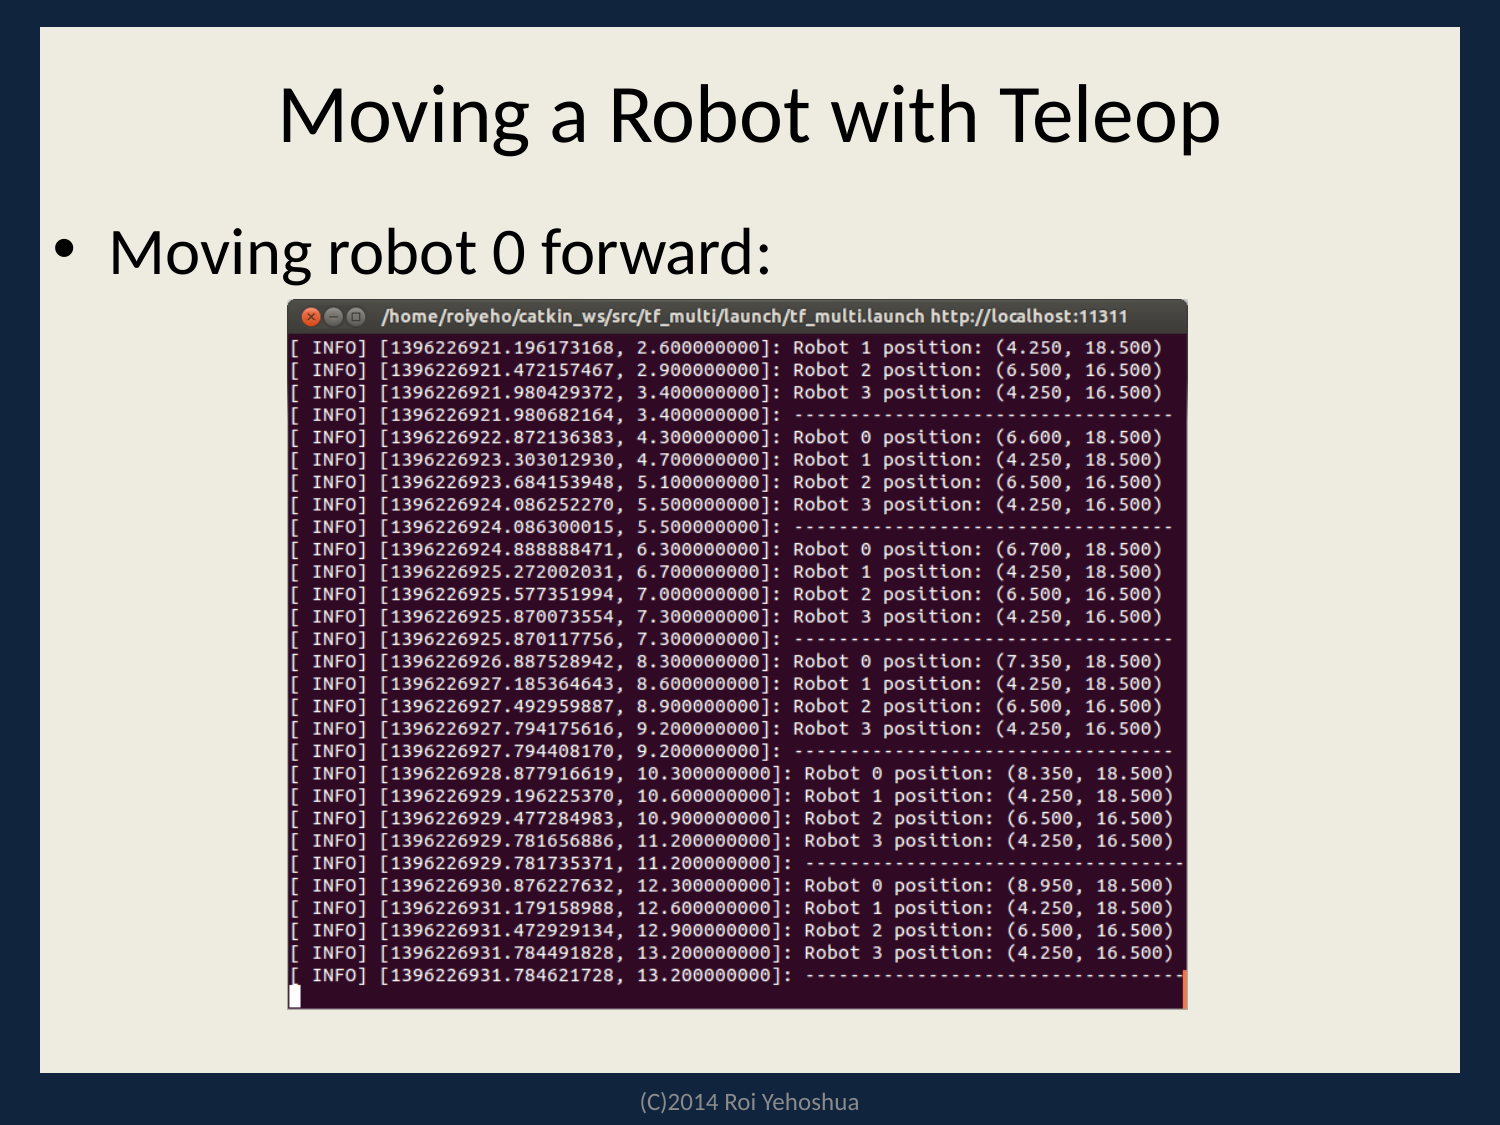

# Moving a Robot with Teleop
Moving robot 0 forward:
(C)2014 Roi Yehoshua